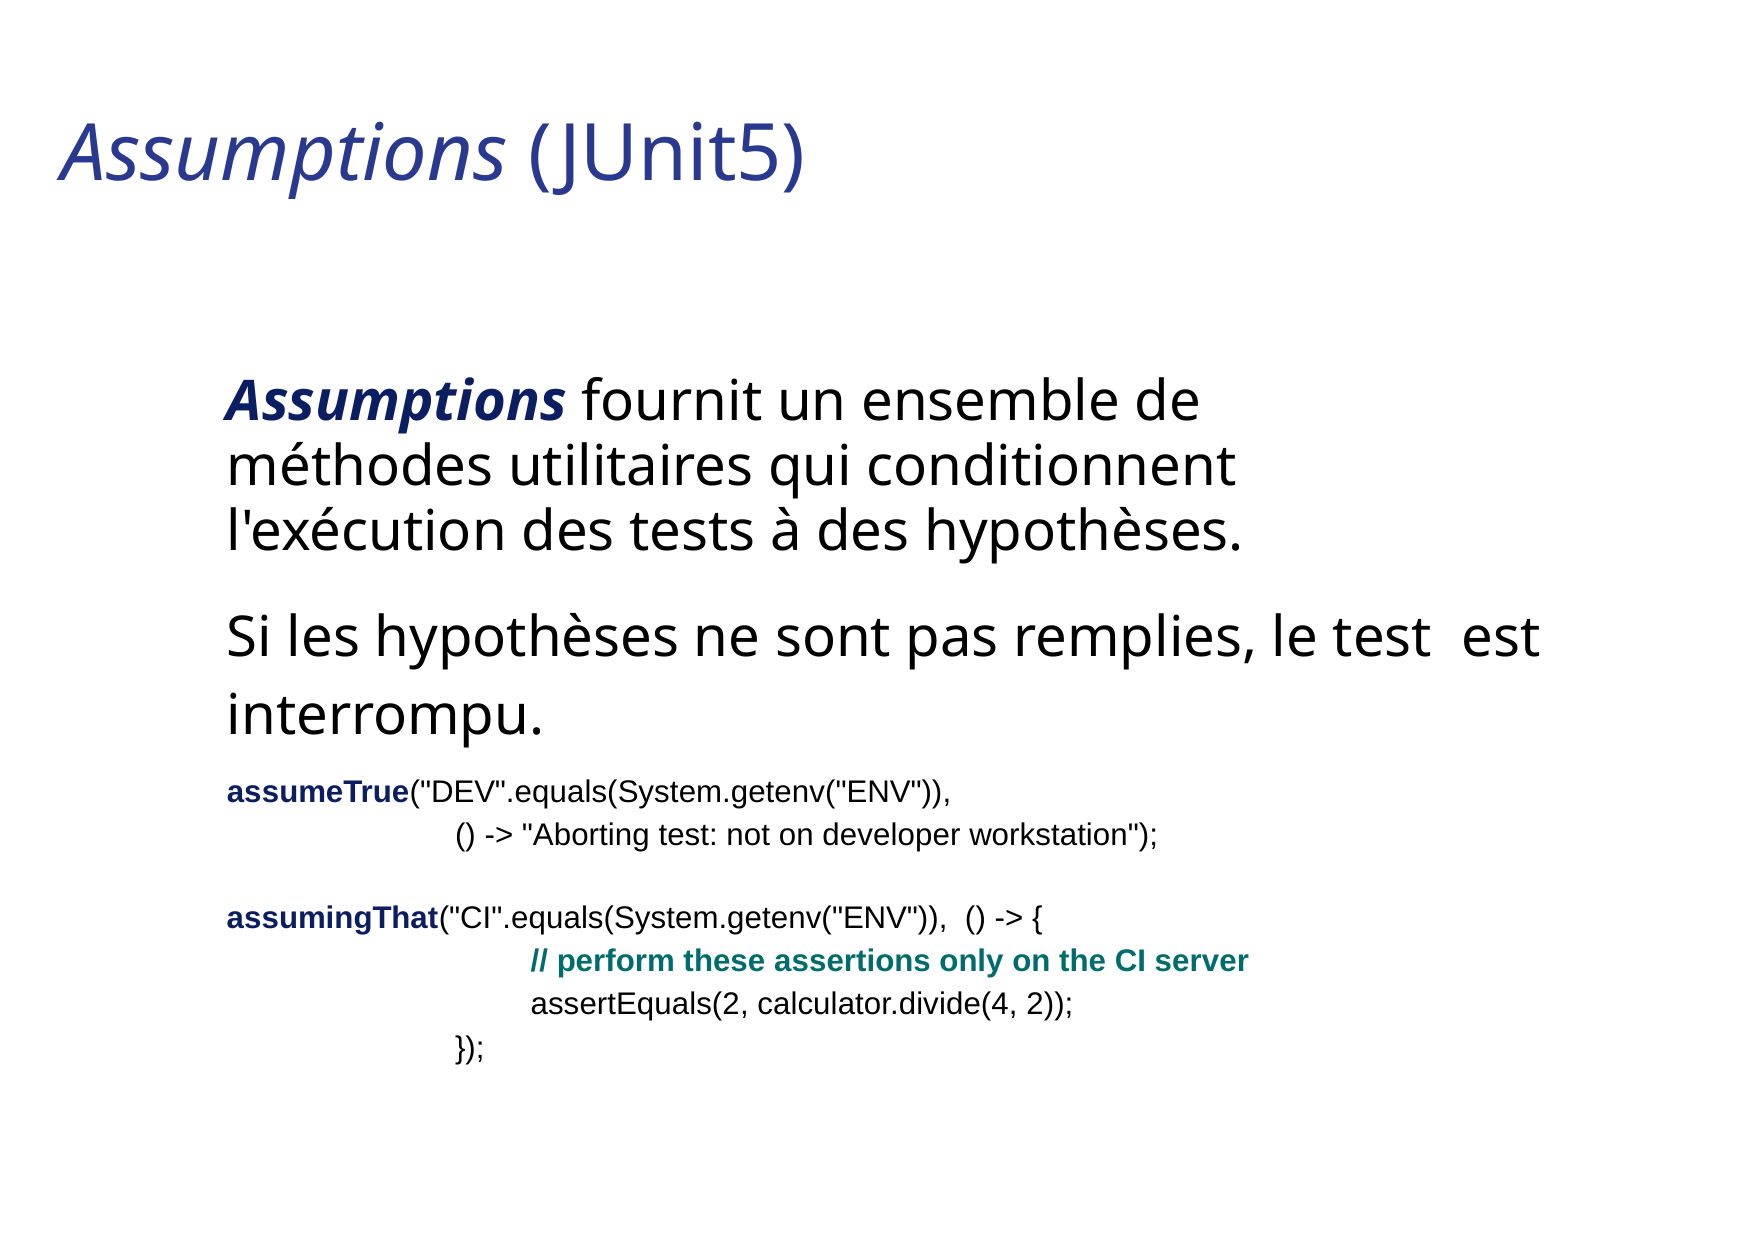

# Assumptions (JUnit5)
Assumptions fournit un ensemble de méthodes utilitaires qui conditionnent l'exécution des tests à des hypothèses.
Si les hypothèses ne sont pas remplies, le test est interrompu.
assumeTrue("DEV".equals(System.getenv("ENV")),
() -> "Aborting test: not on developer workstation");
assumingThat("CI".equals(System.getenv("ENV")), () -> {
// perform these assertions only on the CI server
assertEquals(2, calculator.divide(4, 2));
});